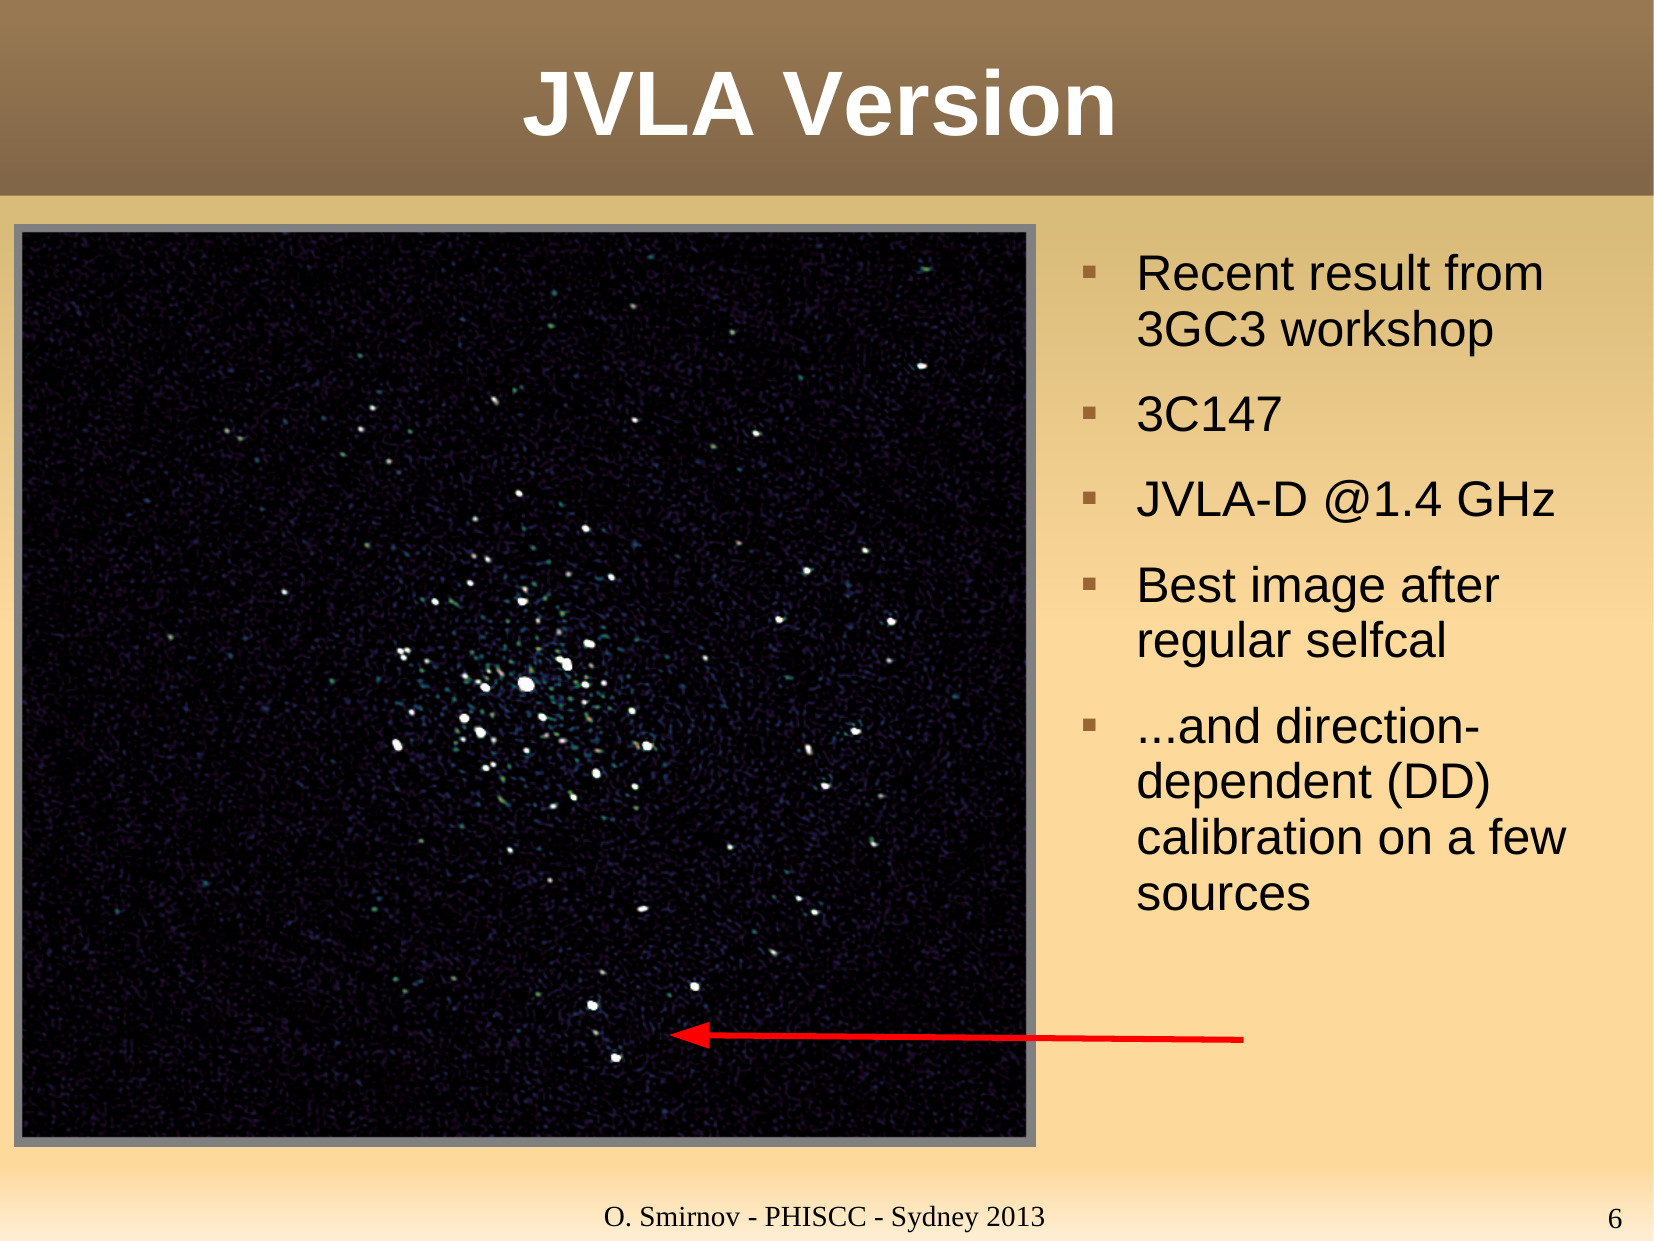

# JVLA Version
Recent result from 3GC3 workshop
3C147
JVLA-D @1.4 GHz
Best image after
regular selfcal
...and direction-dependent (DD)
calibration on a few
sources
O. Smirnov - PHISCC - Sydney 2013
6